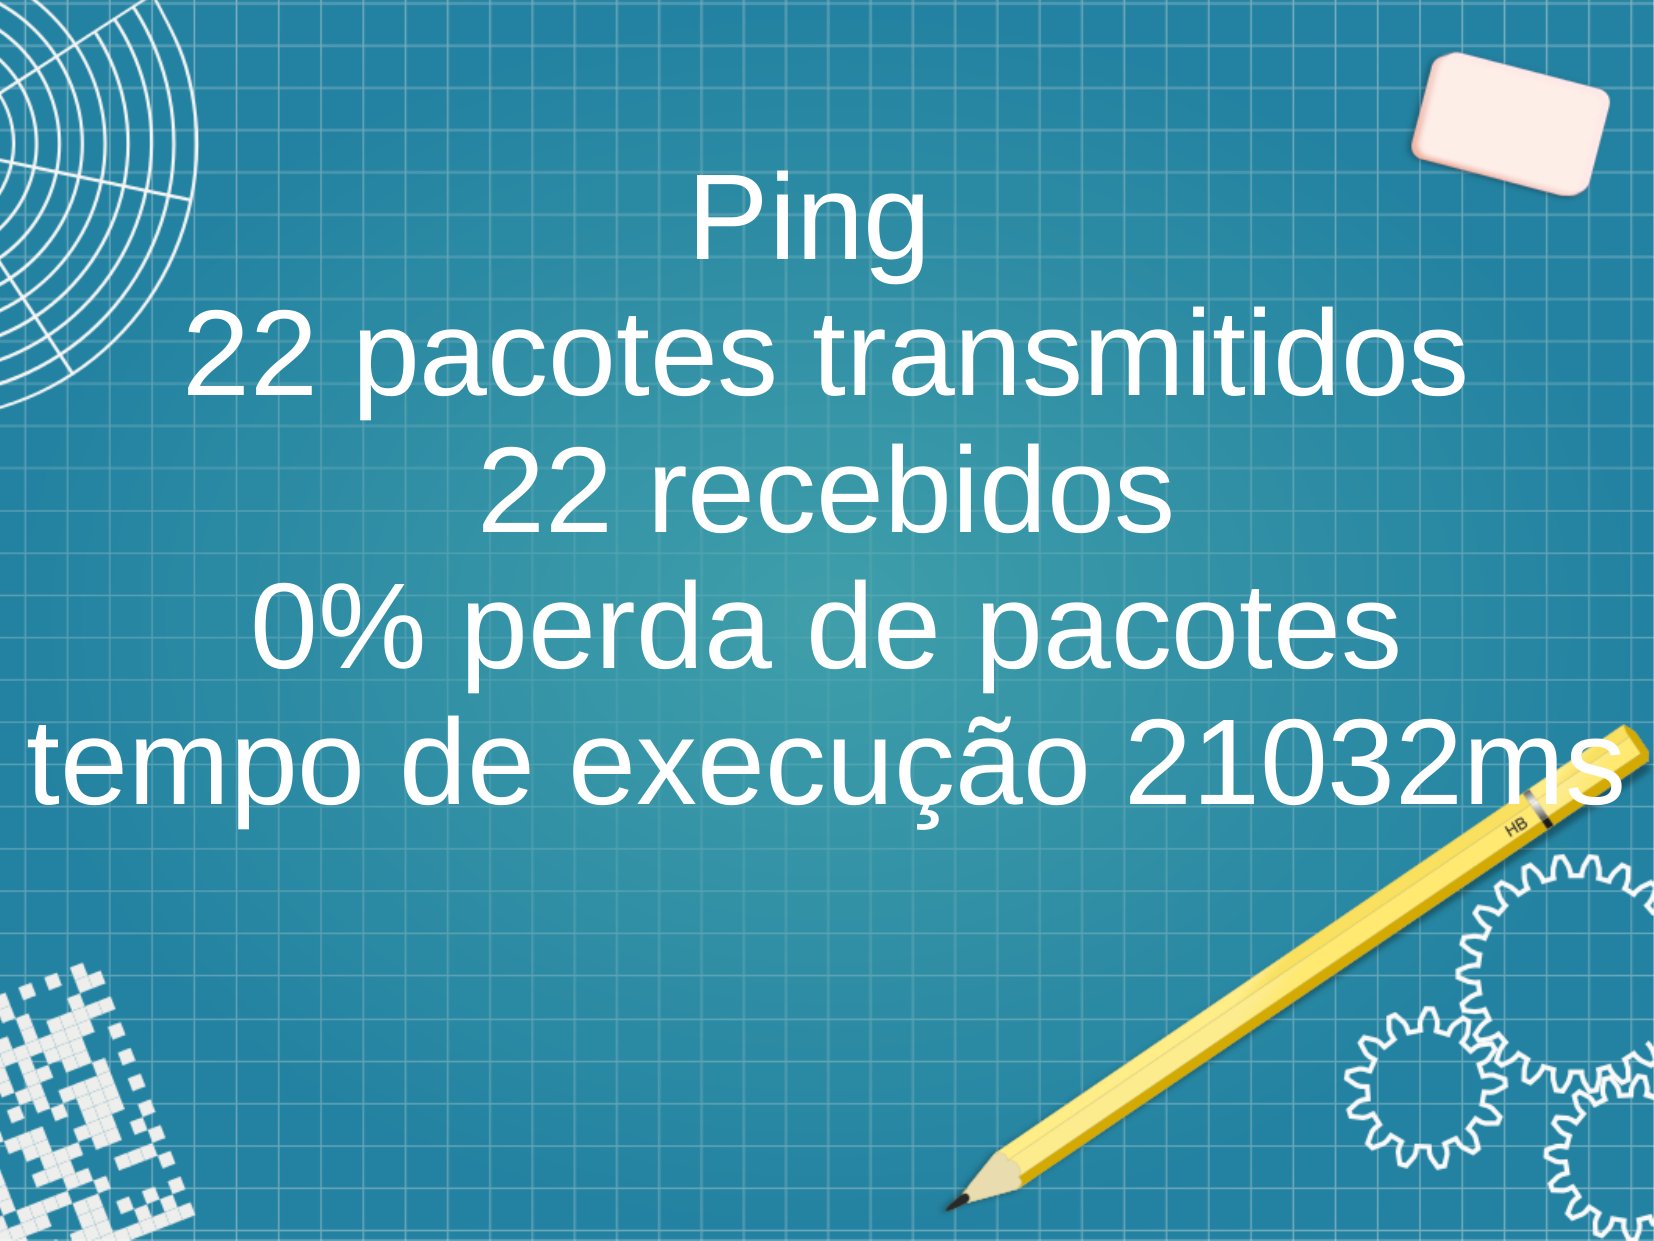

# Ping 22 pacotes transmitidos 22 recebidos 0% perda de pacotes tempo de execução 21032ms